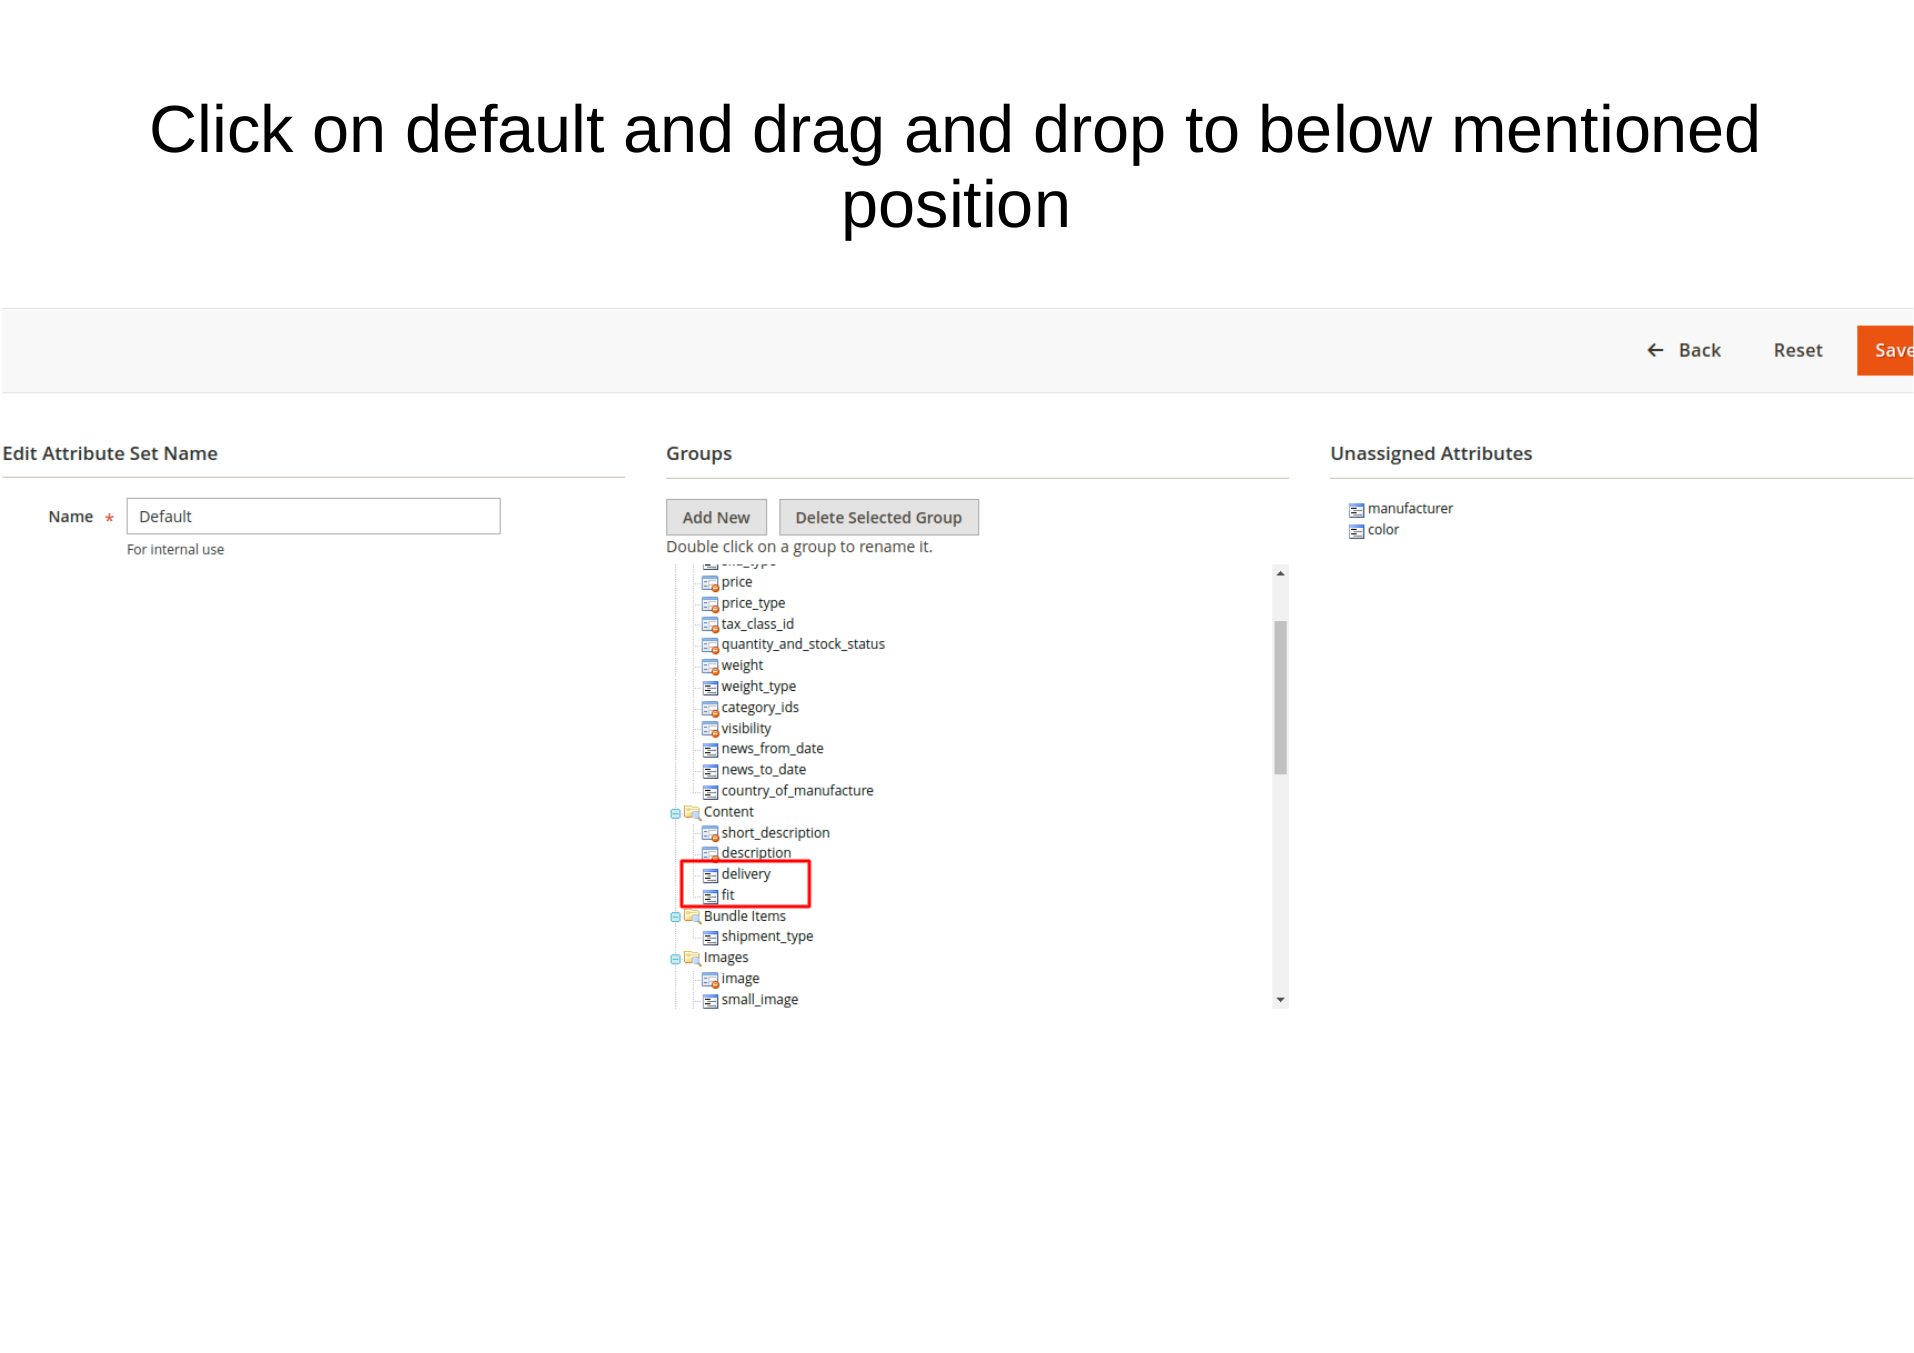

# Click on default and drag and drop to below mentioned position